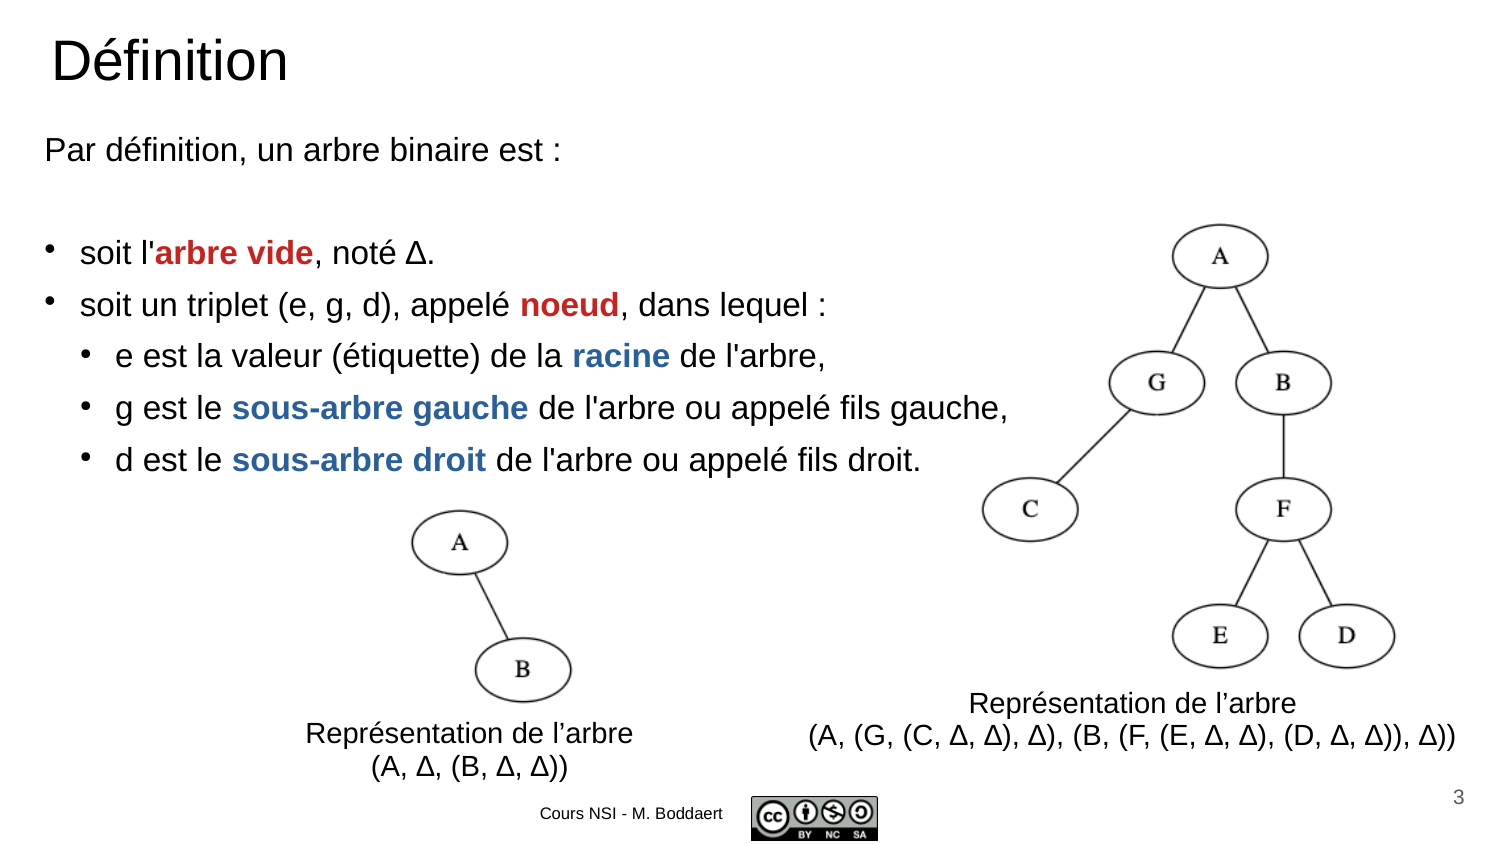

# Définition
Par définition, un arbre binaire est :
soit l'arbre vide, noté ∆.
soit un triplet (e, g, d), appelé noeud, dans lequel :
e est la valeur (étiquette) de la racine de l'arbre,
g est le sous-arbre gauche de l'arbre ou appelé fils gauche,
d est le sous-arbre droit de l'arbre ou appelé fils droit.
Représentation de l’arbre
(A, (G, (C, ∆, ∆), ∆), (B, (F, (E, ∆, ∆), (D, ∆, ∆)), ∆))
Représentation de l’arbre
(A, ∆, (B, ∆, ∆))
3